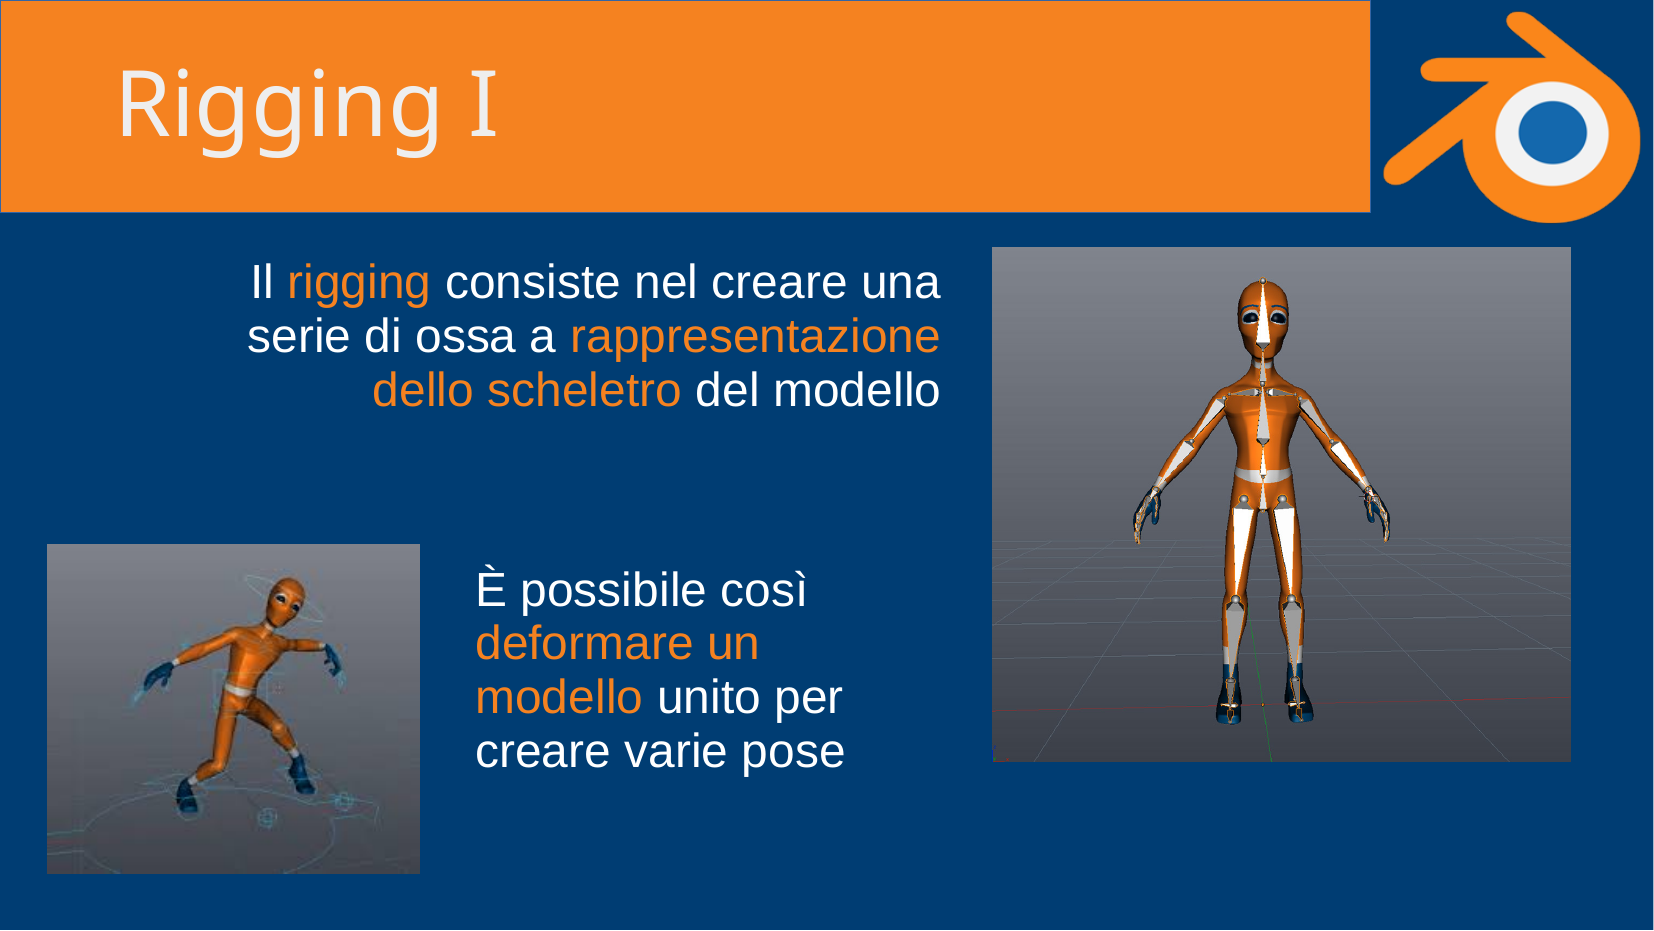

# Rigging I
Il rigging consiste nel creare una serie di ossa a rappresentazione dello scheletro del modello
È possibile così deformare un modello unito per creare varie pose